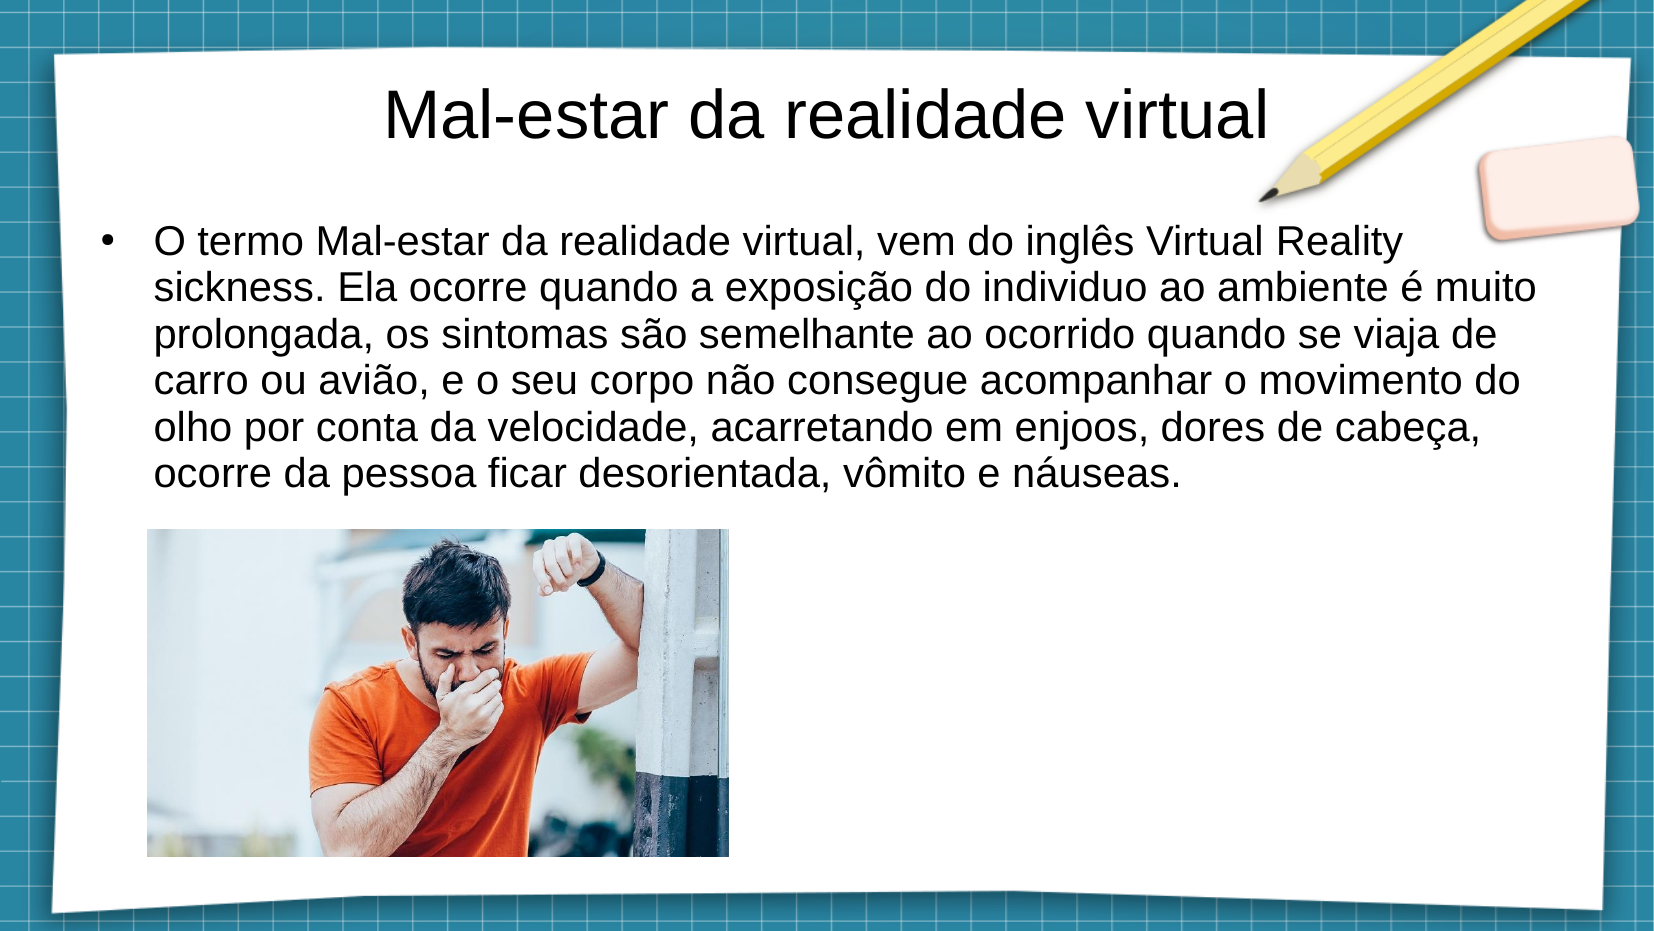

# Mal-estar da realidade virtual
O termo Mal-estar da realidade virtual, vem do inglês Virtual Reality sickness. Ela ocorre quando a exposição do individuo ao ambiente é muito prolongada, os sintomas são semelhante ao ocorrido quando se viaja de carro ou avião, e o seu corpo não consegue acompanhar o movimento do olho por conta da velocidade, acarretando em enjoos, dores de cabeça, ocorre da pessoa ficar desorientada, vômito e náuseas.